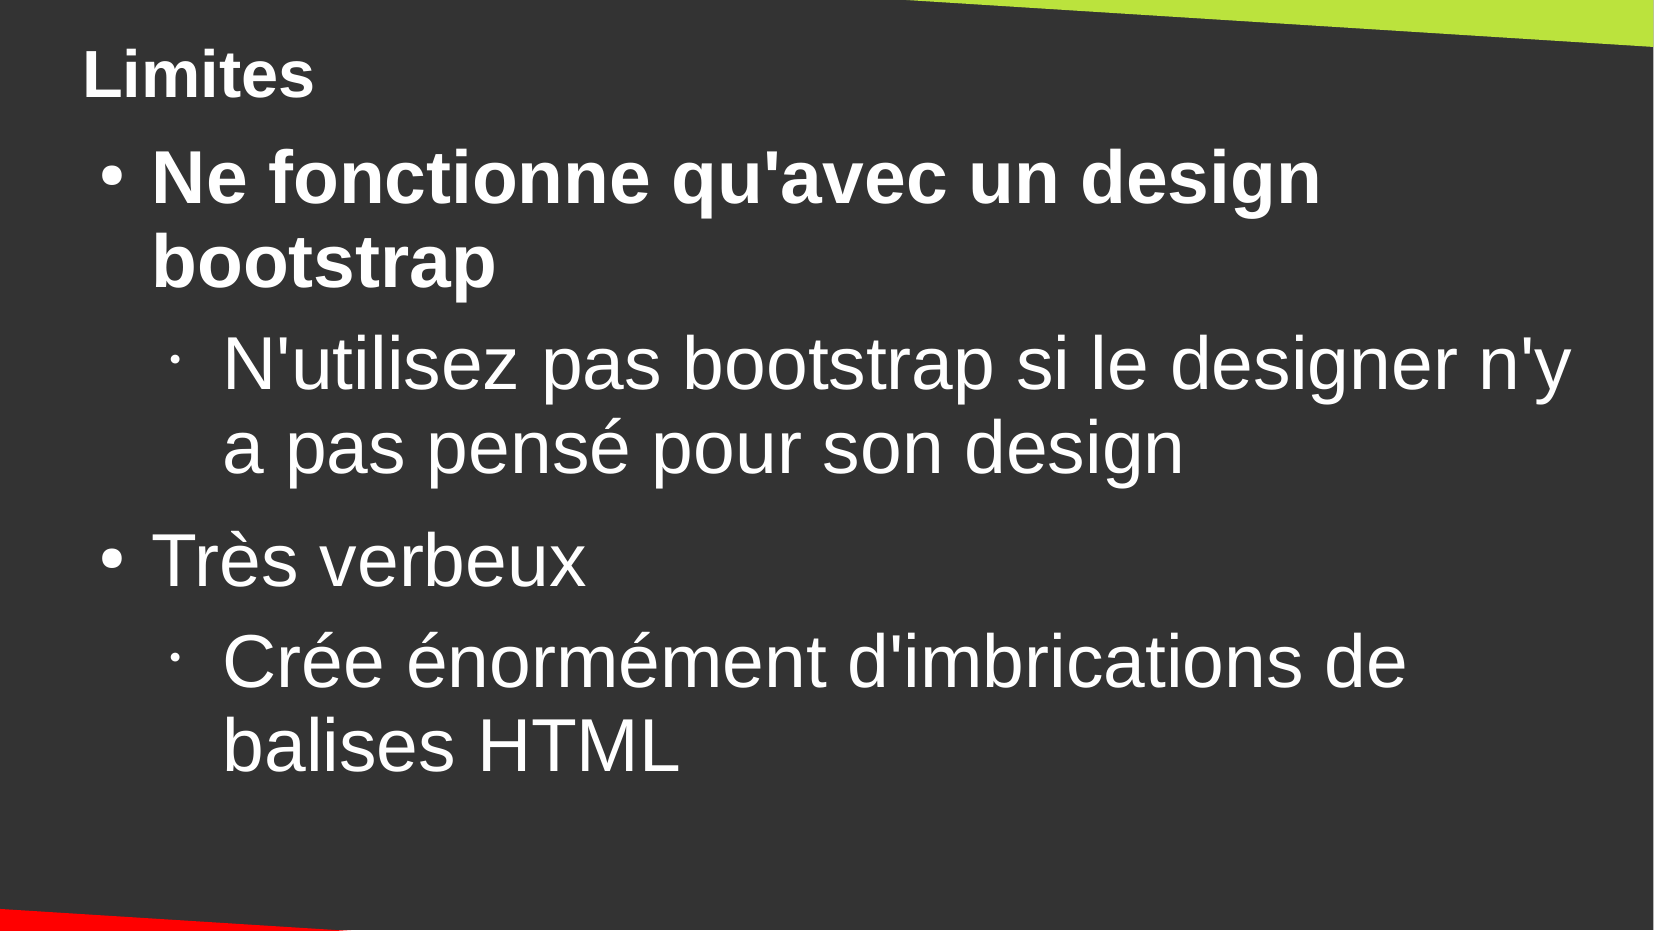

# Limites
Ne fonctionne qu'avec un design bootstrap
N'utilisez pas bootstrap si le designer n'y a pas pensé pour son design
Très verbeux
Crée énormément d'imbrications de balises HTML